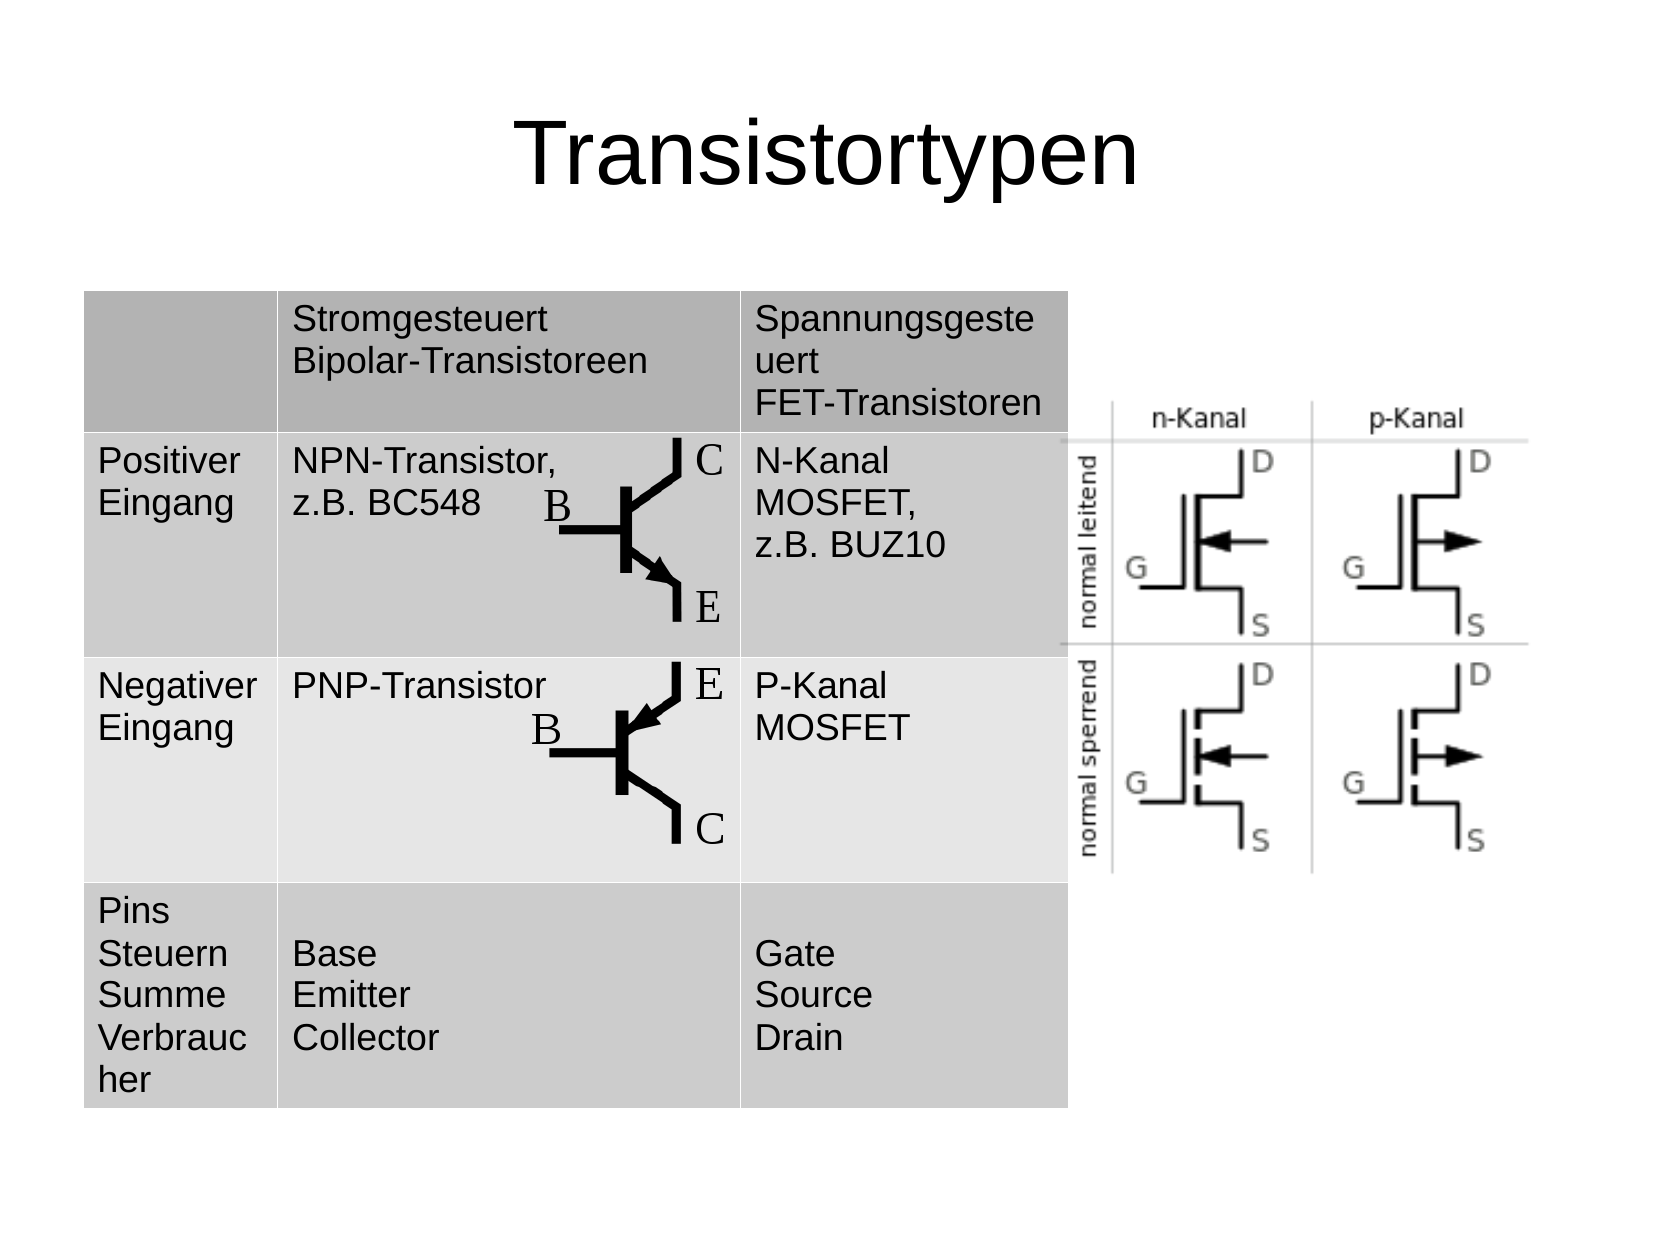

# Transistortypen
| | Stromgesteuert Bipolar-Transistoreen | Spannungsgesteuert FET-Transistoren |
| --- | --- | --- |
| Positiver Eingang | NPN-Transistor, z.B. BC548 | N-Kanal MOSFET, z.B. BUZ10 |
| Negativer Eingang | PNP-Transistor | P-Kanal MOSFET |
| Pins Steuern Summe Verbraucher | Base Emitter Collector | Gate Source Drain |